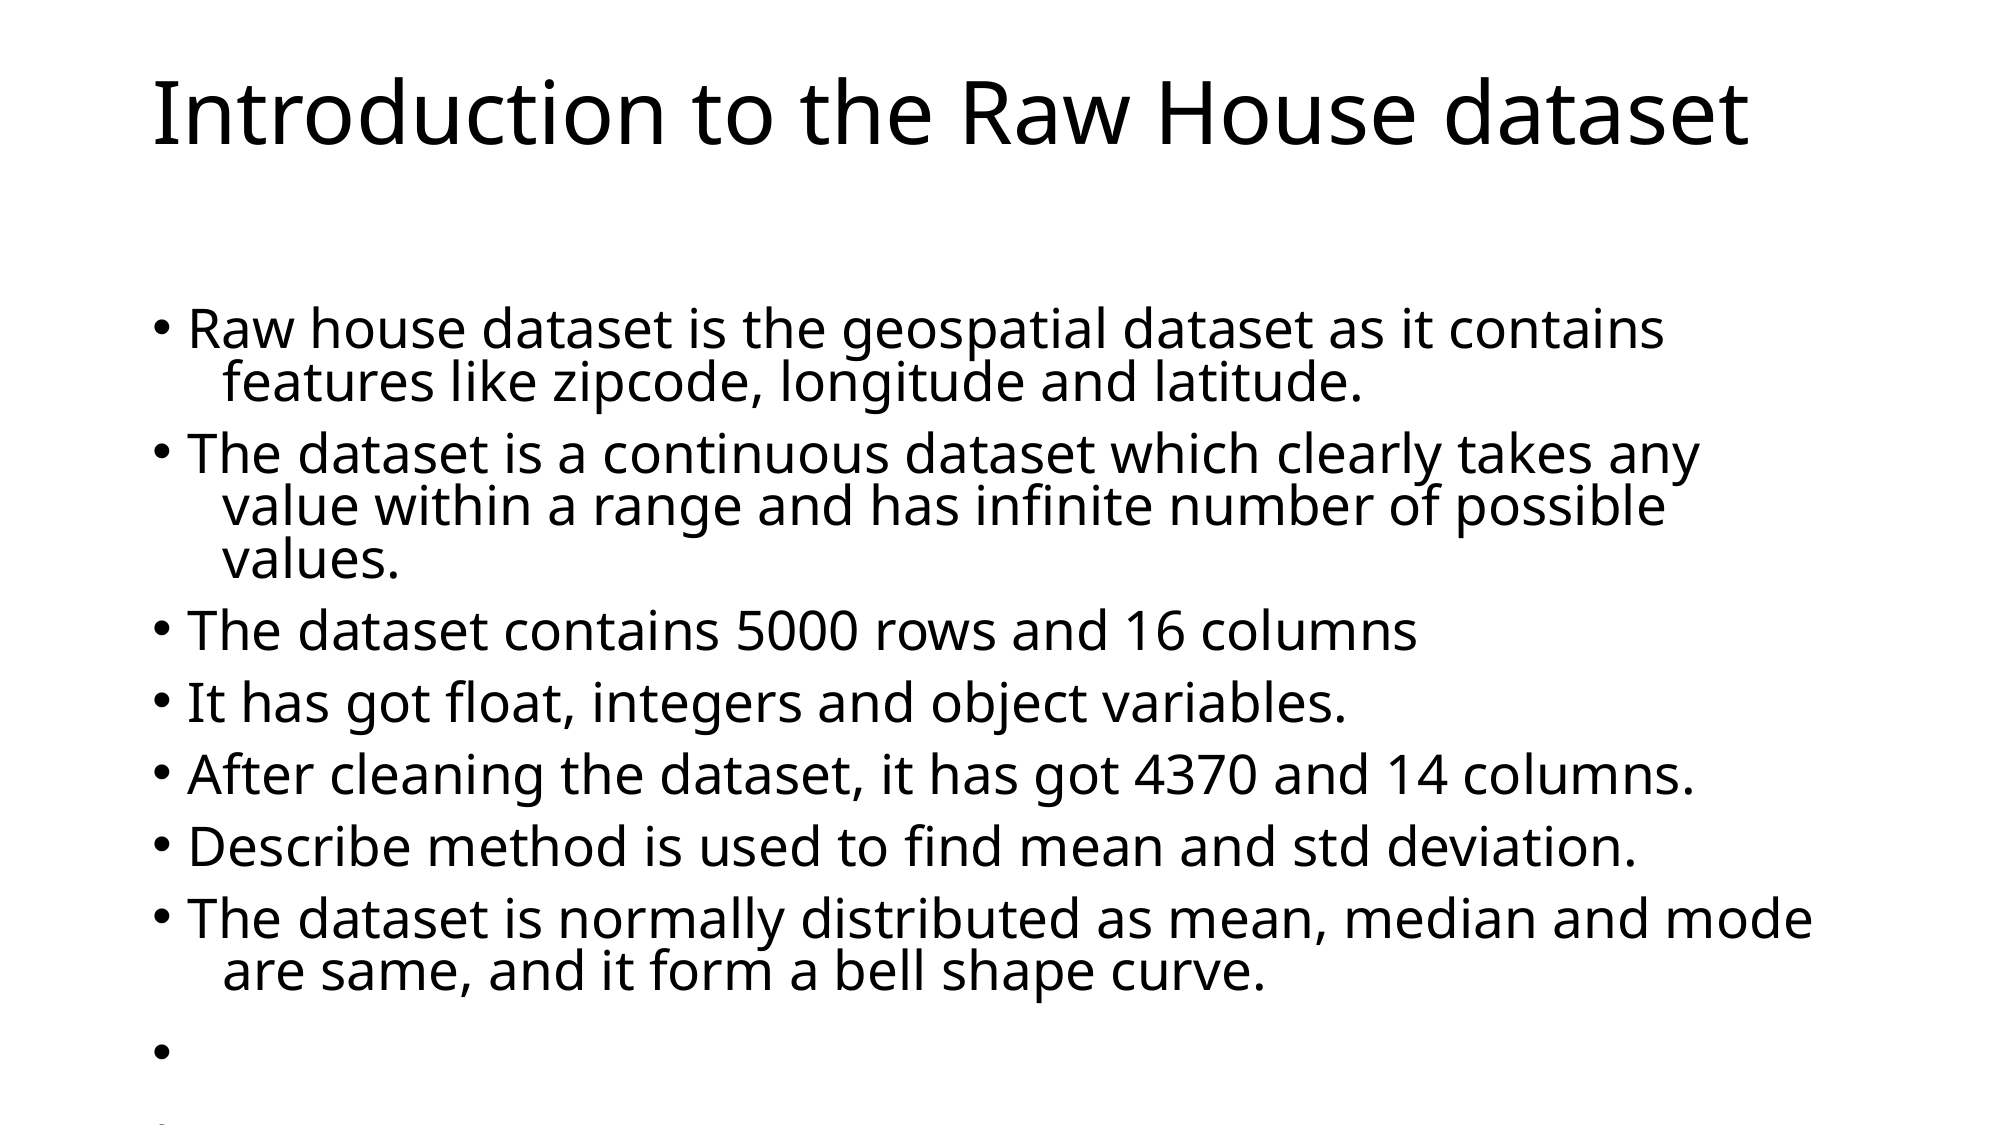

# Introduction to the Raw House dataset
Raw house dataset is the geospatial dataset as it contains features like zipcode, longitude and latitude.
The dataset is a continuous dataset which clearly takes any value within a range and has infinite number of possible values.
The dataset contains 5000 rows and 16 columns
It has got float, integers and object variables.
After cleaning the dataset, it has got 4370 and 14 columns.
Describe method is used to find mean and std deviation.
The dataset is normally distributed as mean, median and mode are same, and it form a bell shape curve.